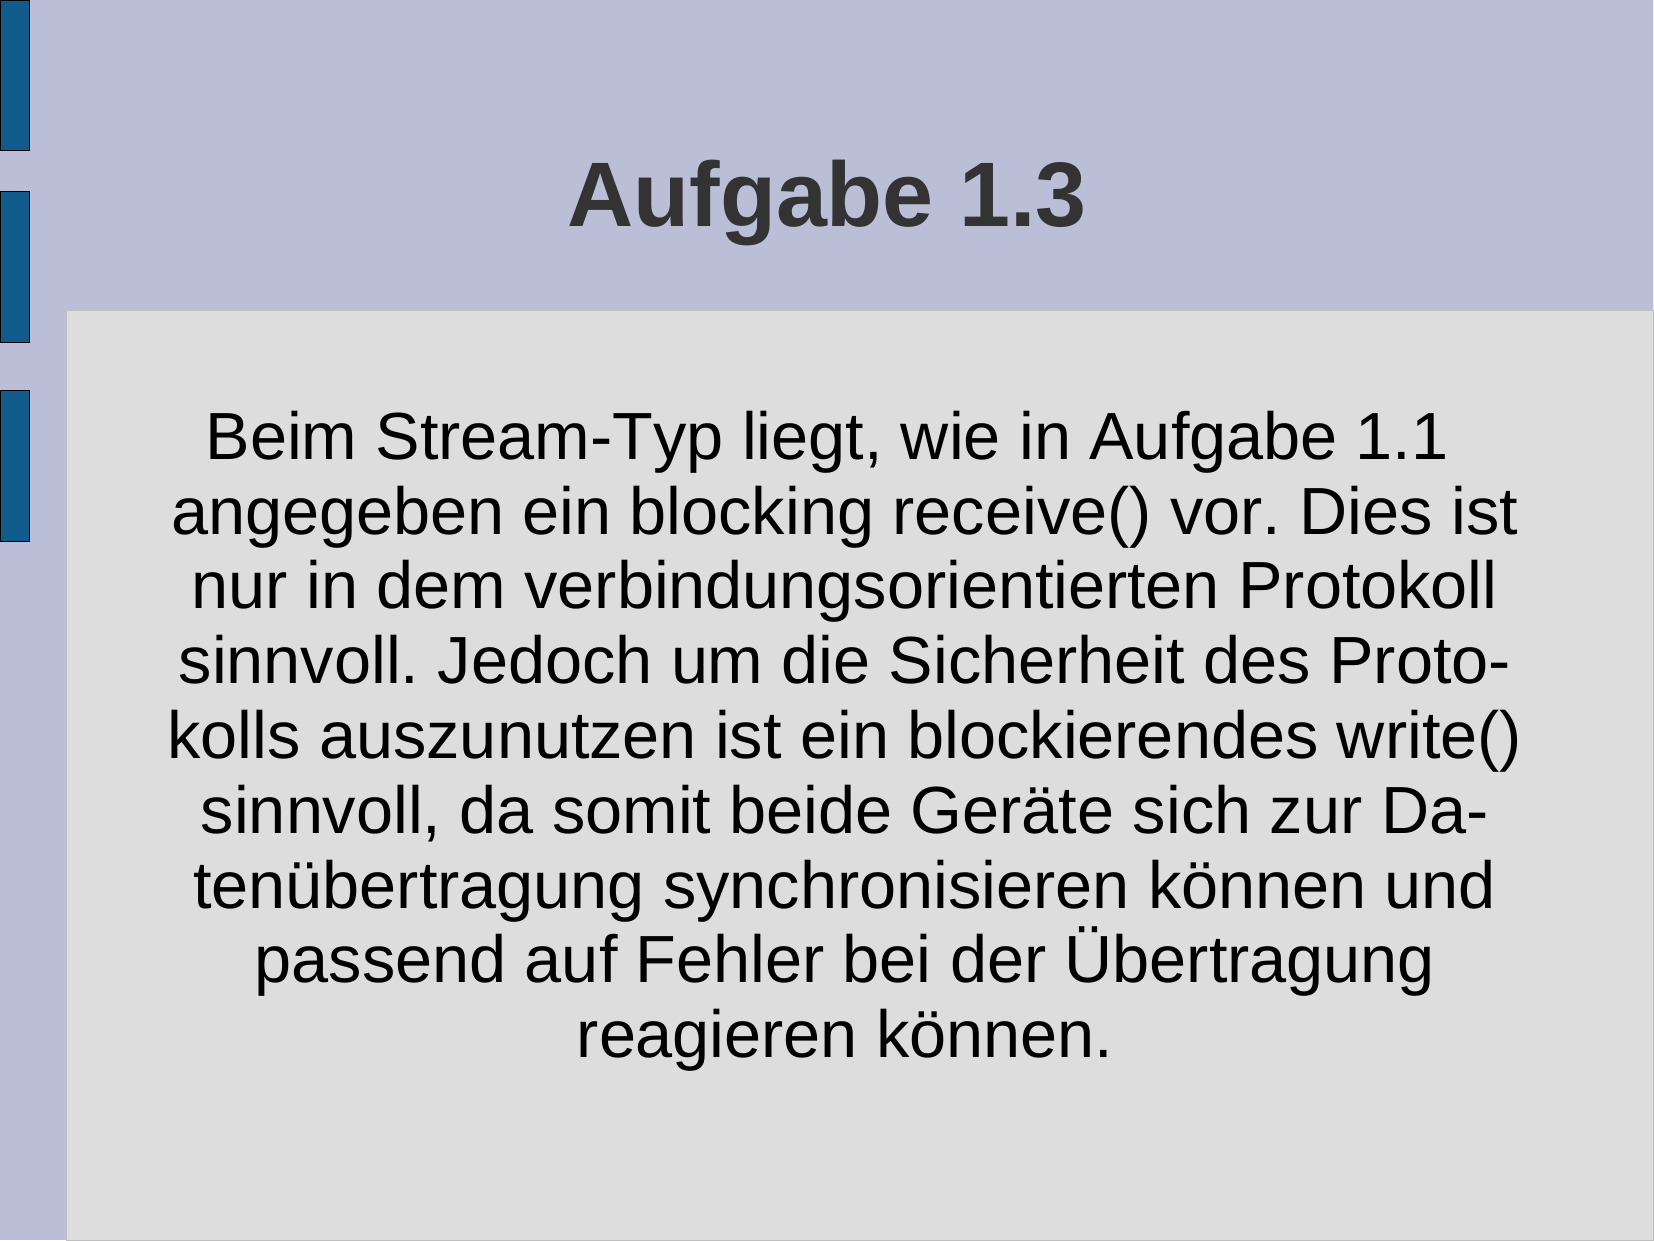

# Aufgabe 1.3
Beim Stream-Typ liegt, wie in Aufgabe 1.1 angegeben ein blocking receive() vor. Dies ist nur in dem verbindungsorientierten Protokoll sinnvoll. Jedoch um die Sicherheit des Proto-kolls auszunutzen ist ein blockierendes write() sinnvoll, da somit beide Geräte sich zur Da-tenübertragung synchronisieren können und passend auf Fehler bei der Übertragung reagieren können.